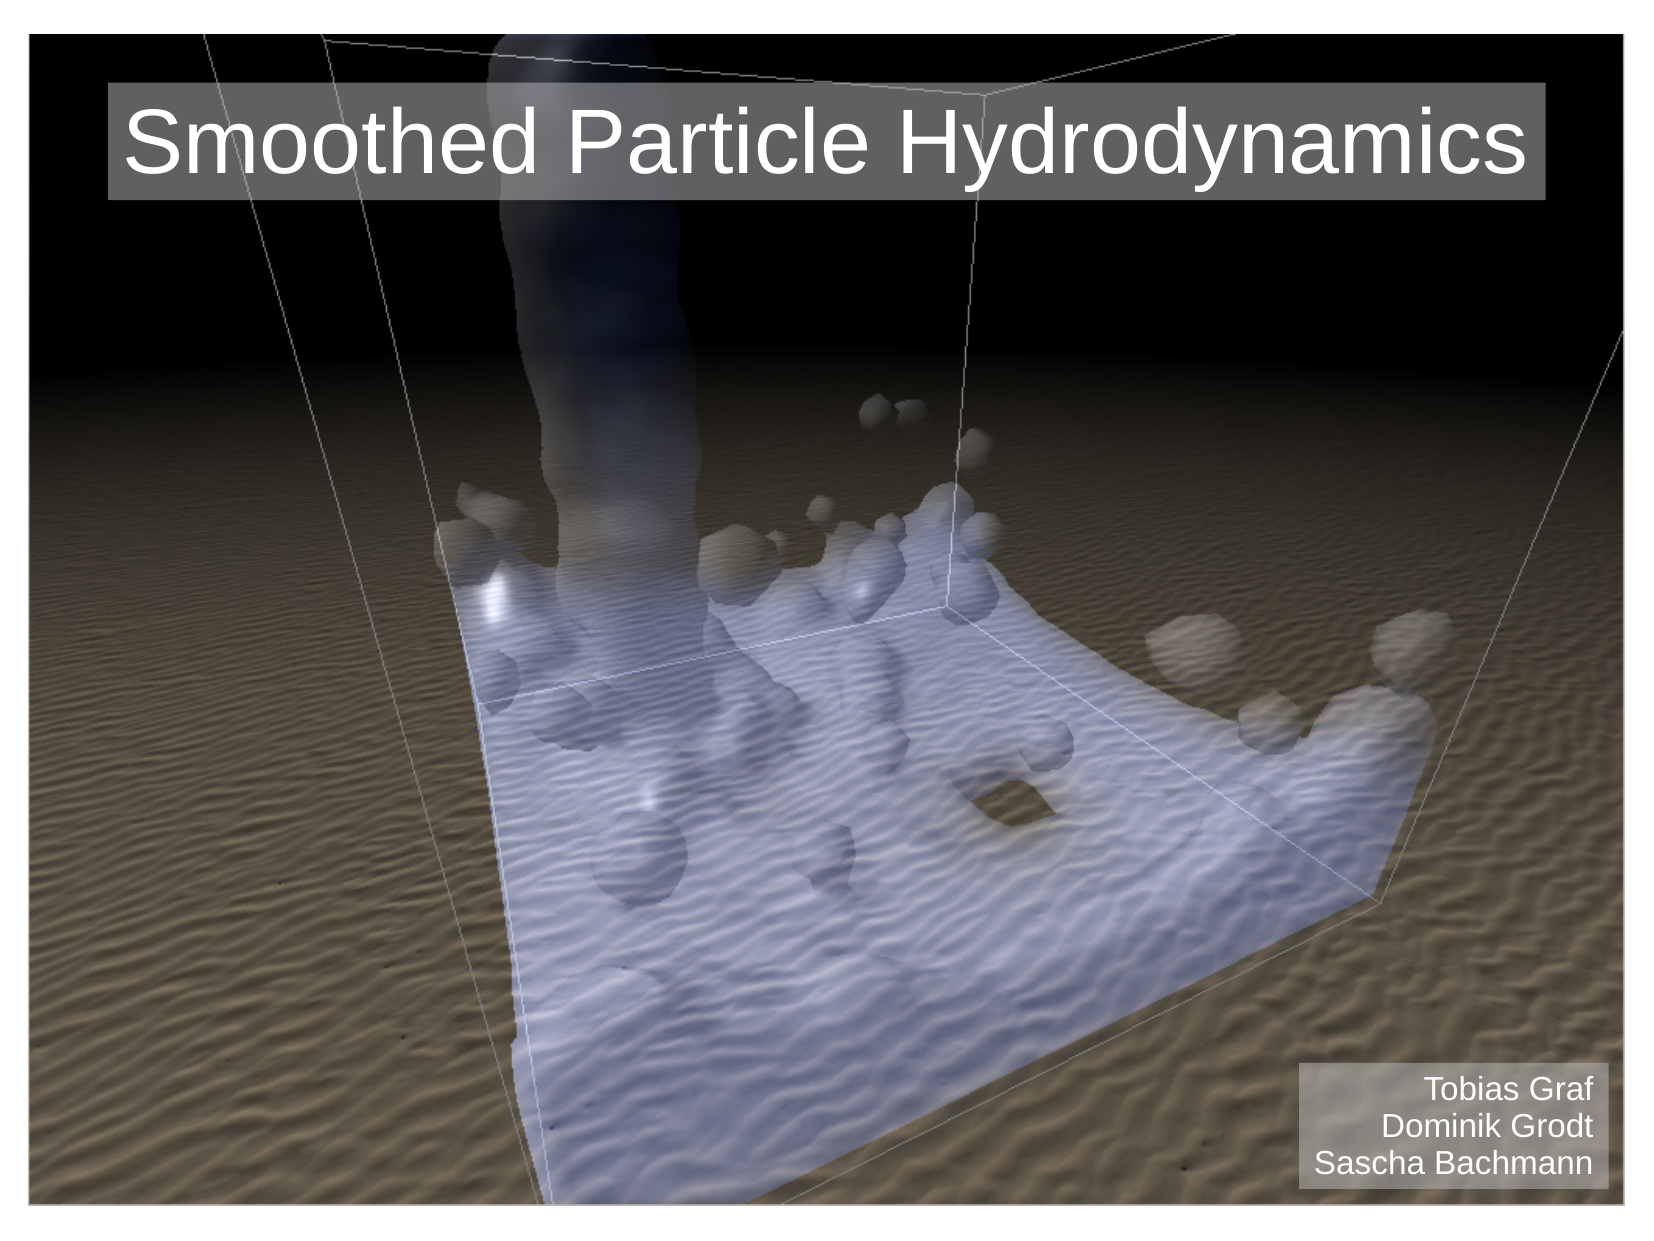

Smoothed Particle Hydrodynamics
Tobias Graf
Dominik Grodt
Sascha Bachmann